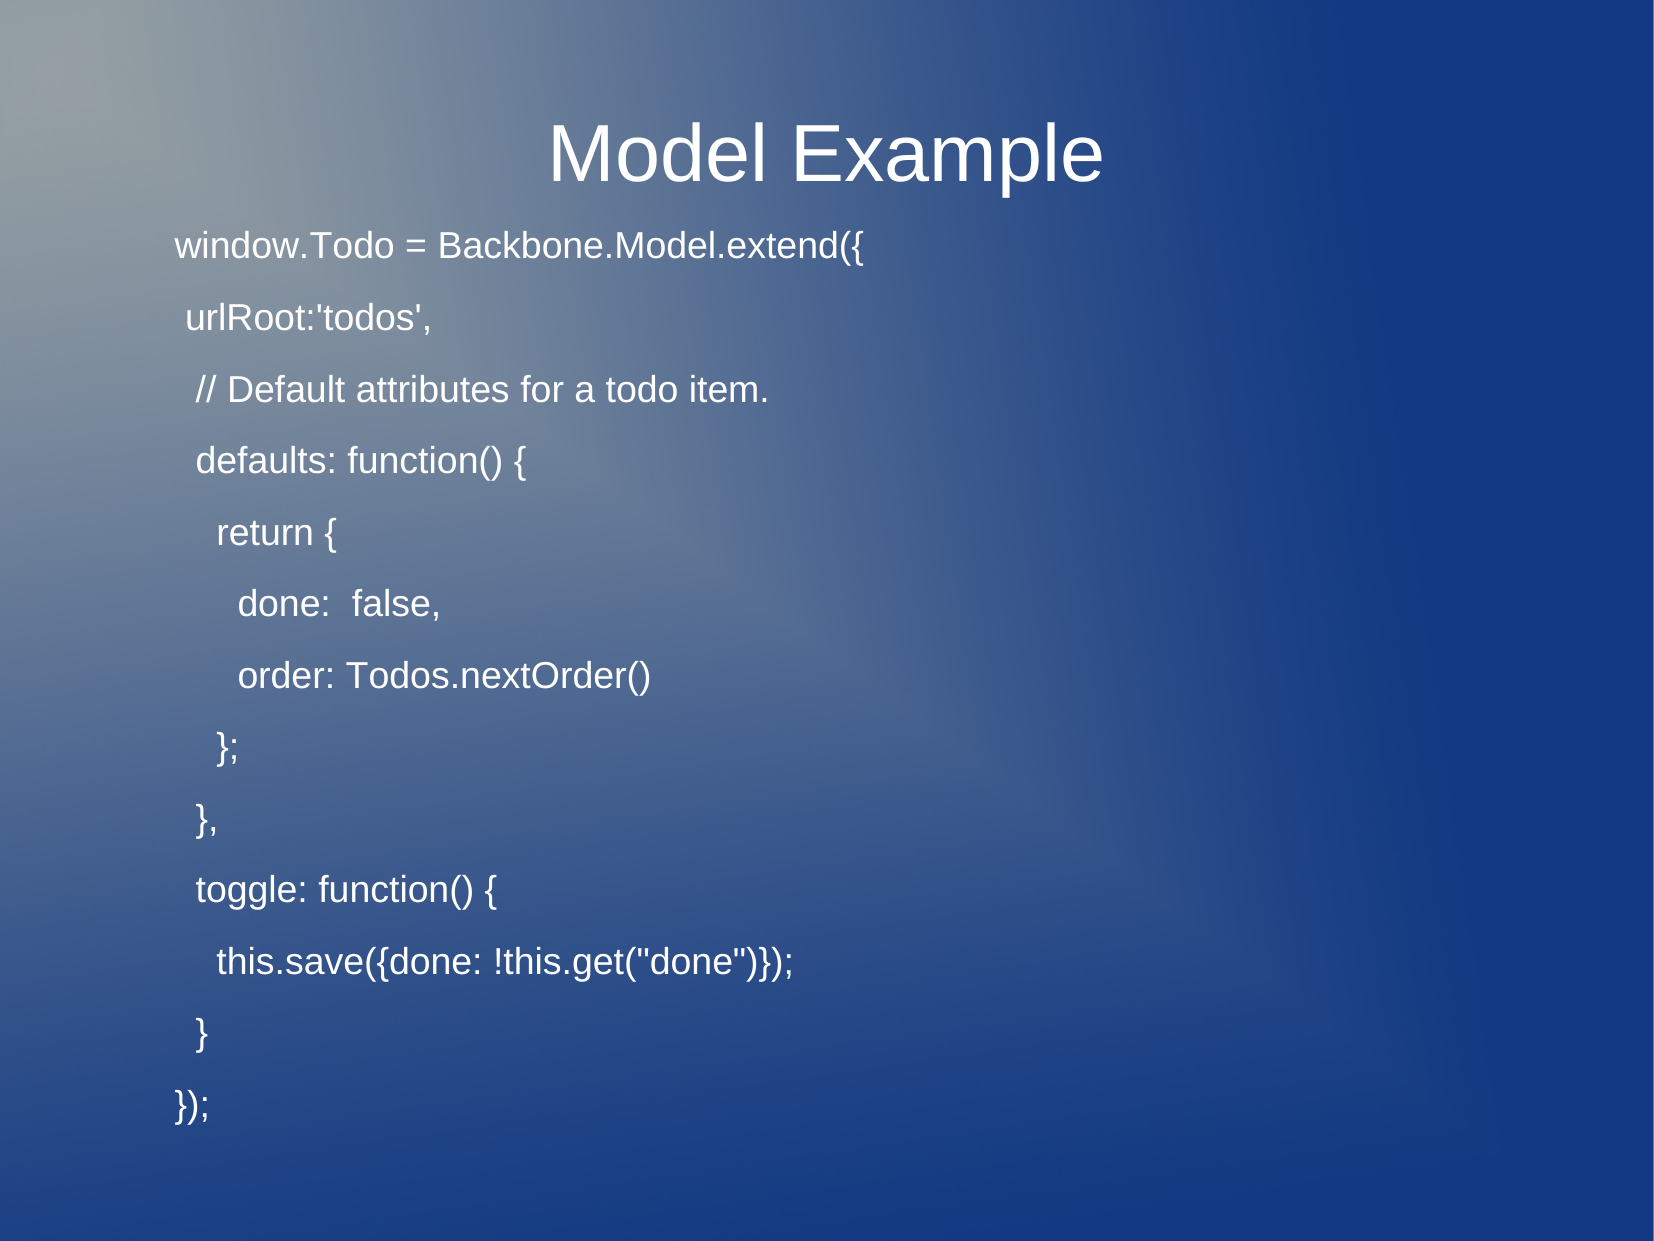

# Model Example
 window.Todo = Backbone.Model.extend({
 urlRoot:'todos',
 // Default attributes for a todo item.
 defaults: function() {
 return {
 done: false,
 order: Todos.nextOrder()
 };
 },
 toggle: function() {
 this.save({done: !this.get("done")});
 }
 });